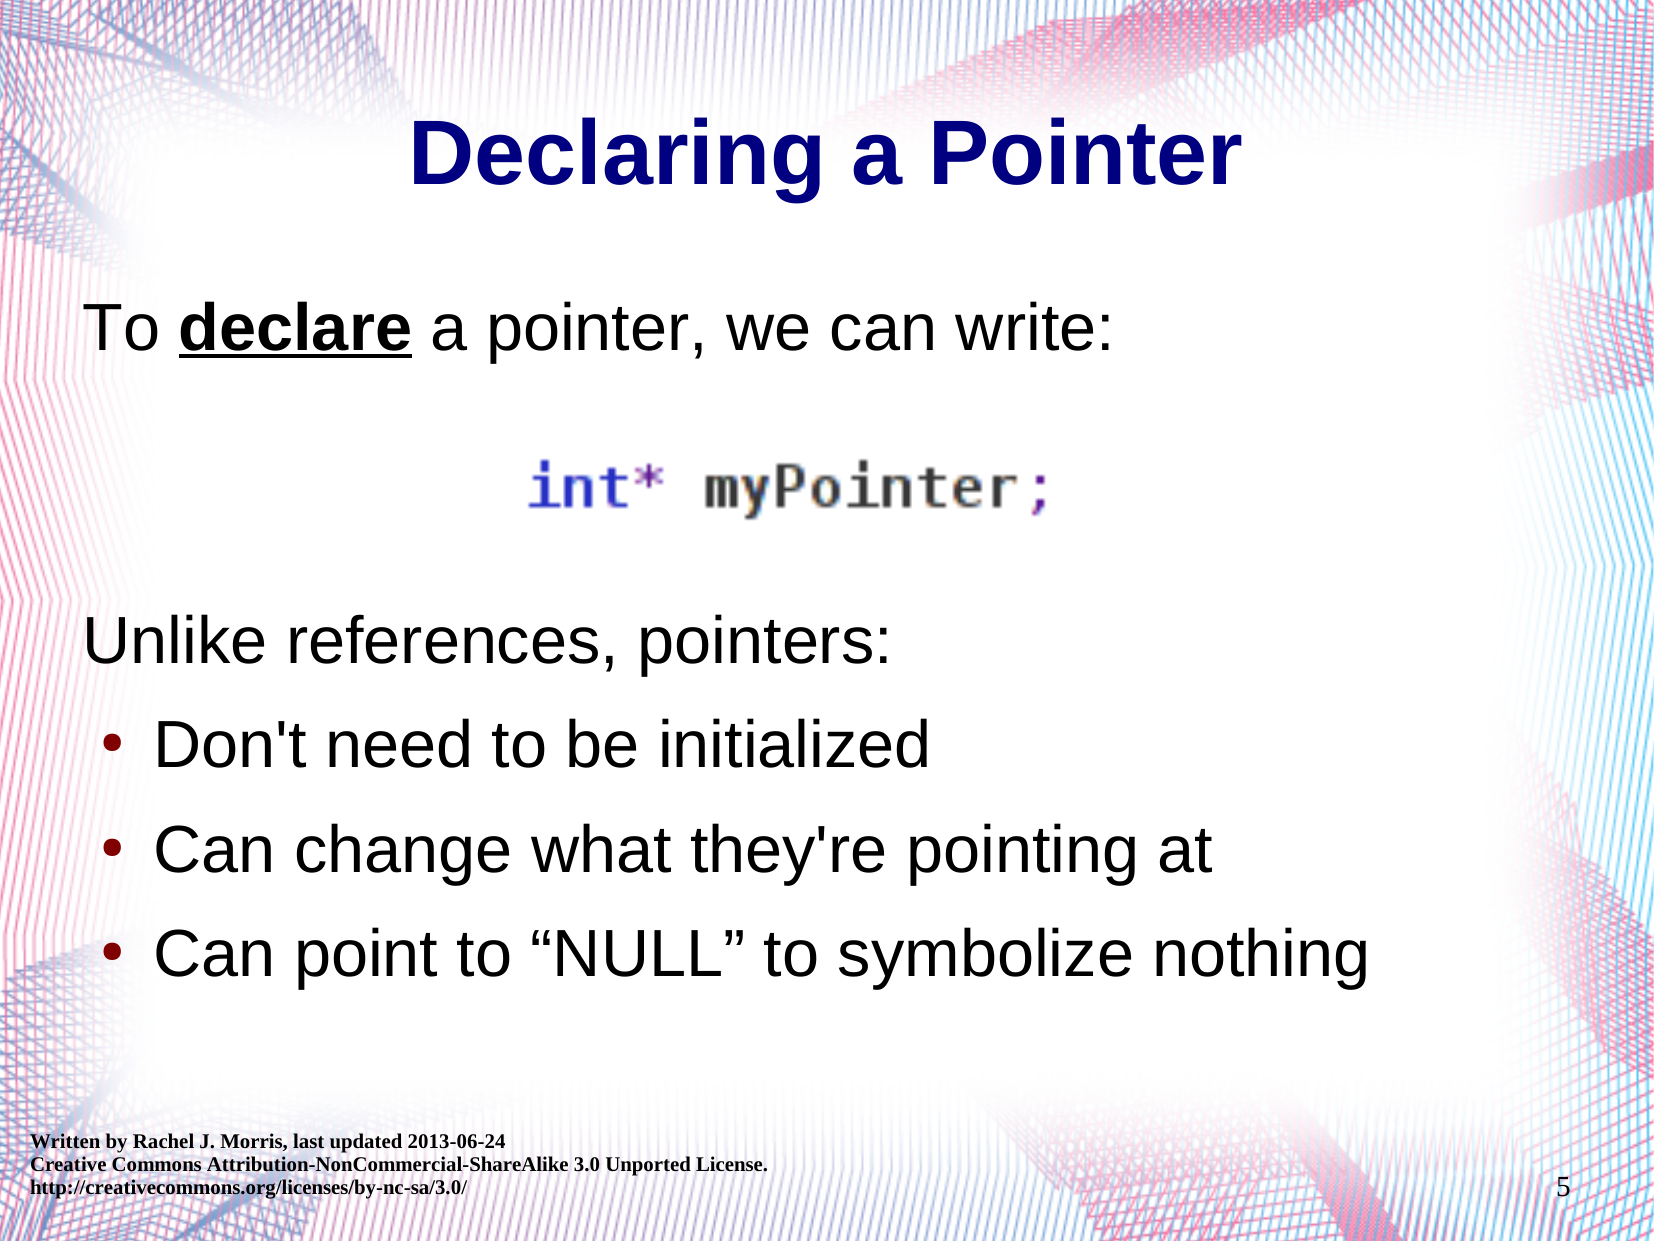

# Declaring a Pointer
To declare a pointer, we can write:
Unlike references, pointers:
Don't need to be initialized
Can change what they're pointing at
Can point to “NULL” to symbolize nothing
5